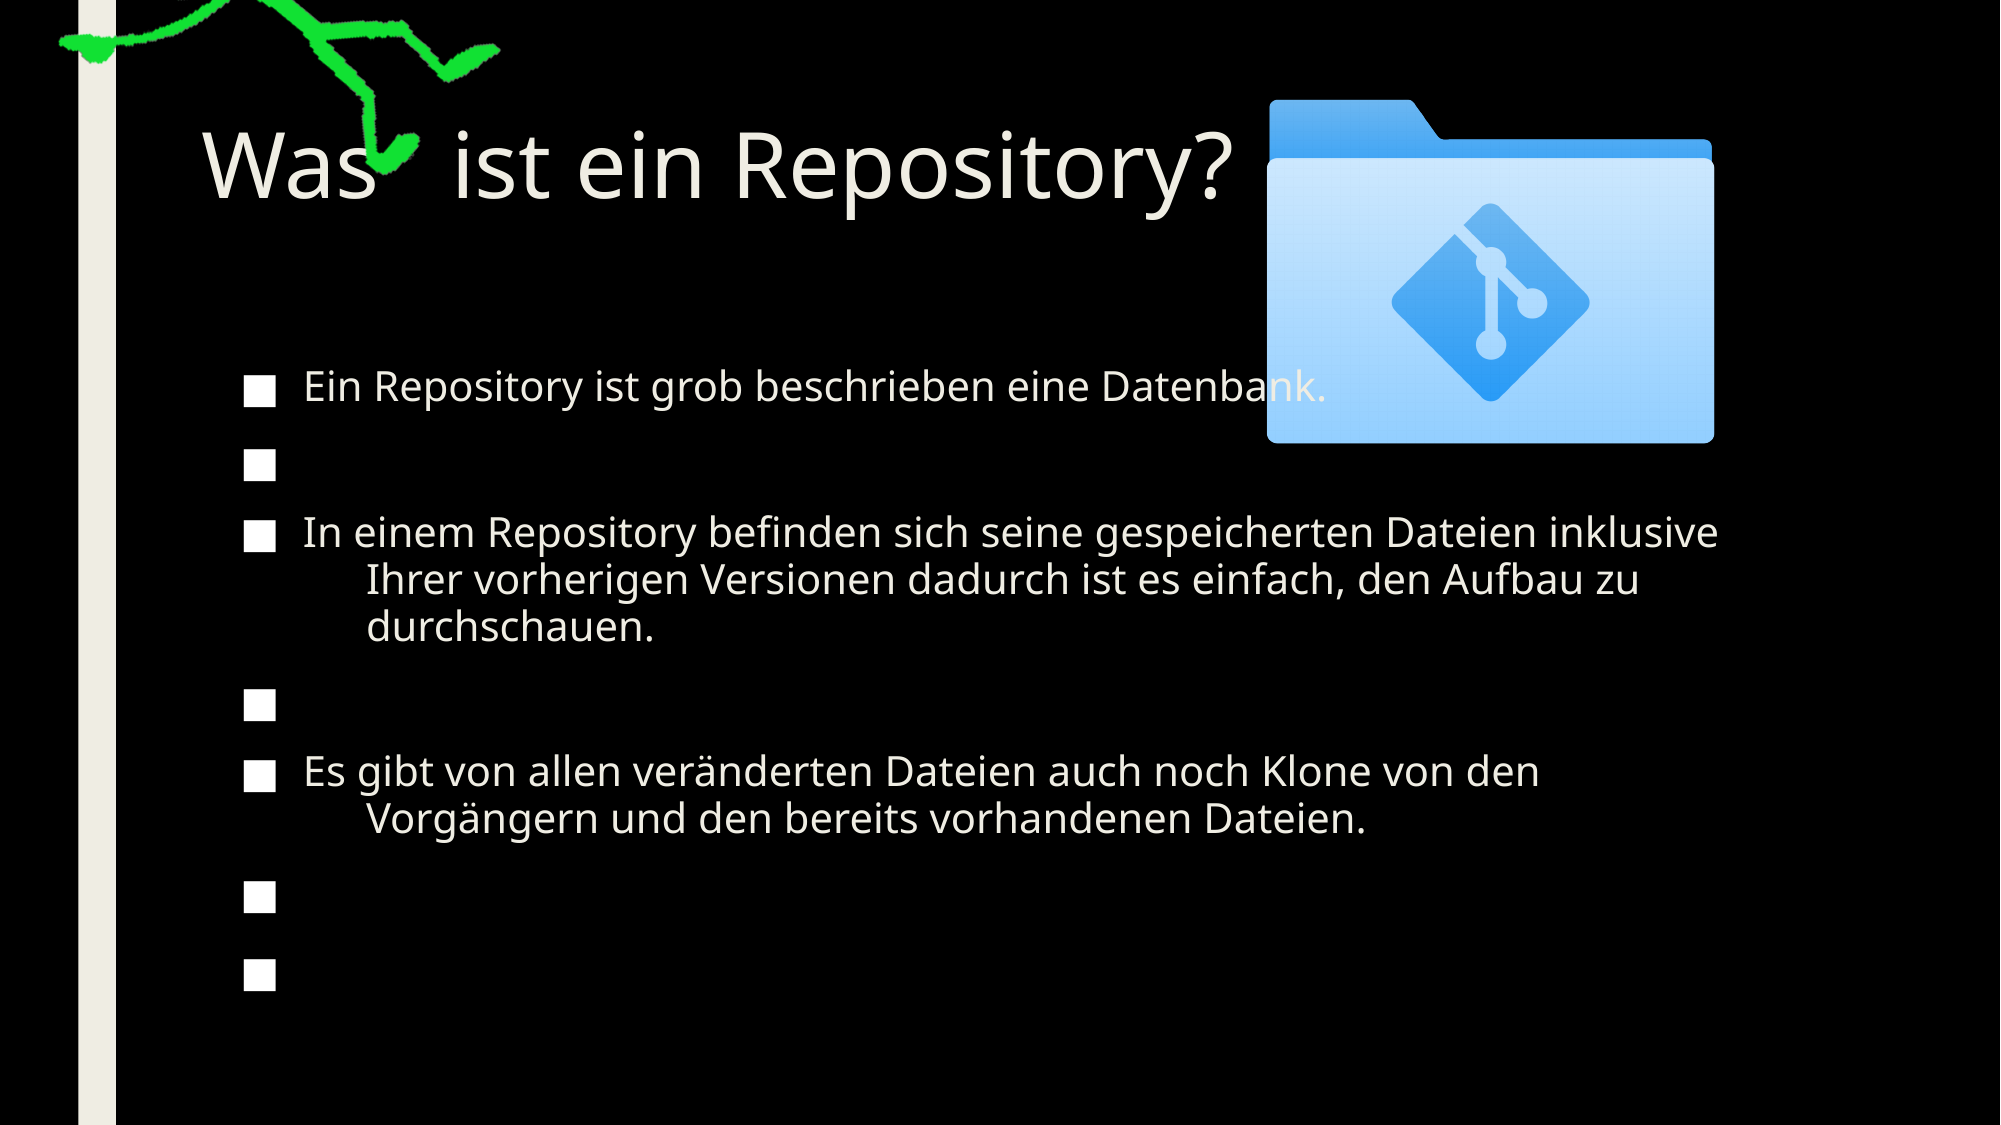

# Was ist ein Repository?
Ein Repository ist grob beschrieben eine Datenbank.
In einem Repository befinden sich seine gespeicherten Dateien inklusive Ihrer vorherigen Versionen dadurch ist es einfach, den Aufbau zu durchschauen.
Es gibt von allen veränderten Dateien auch noch Klone von den Vorgängern und den bereits vorhandenen Dateien.